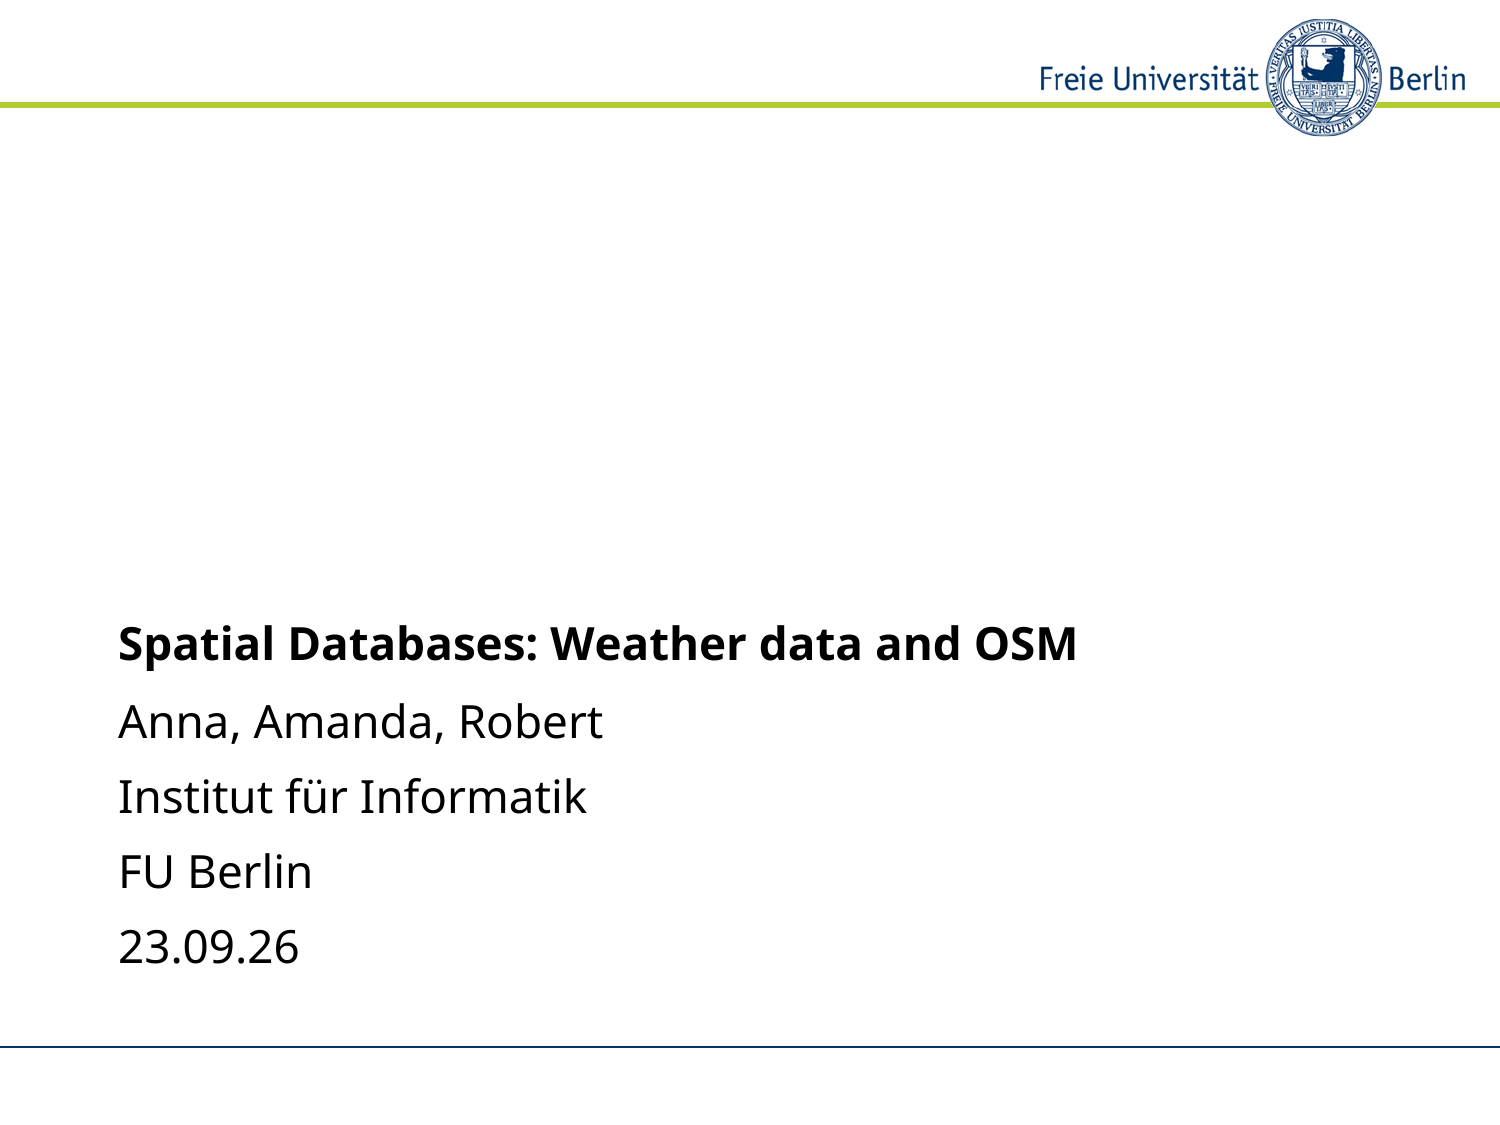

# Spatial Databases: Weather data and OSM
Anna, Amanda, Robert
Institut für Informatik
FU Berlin